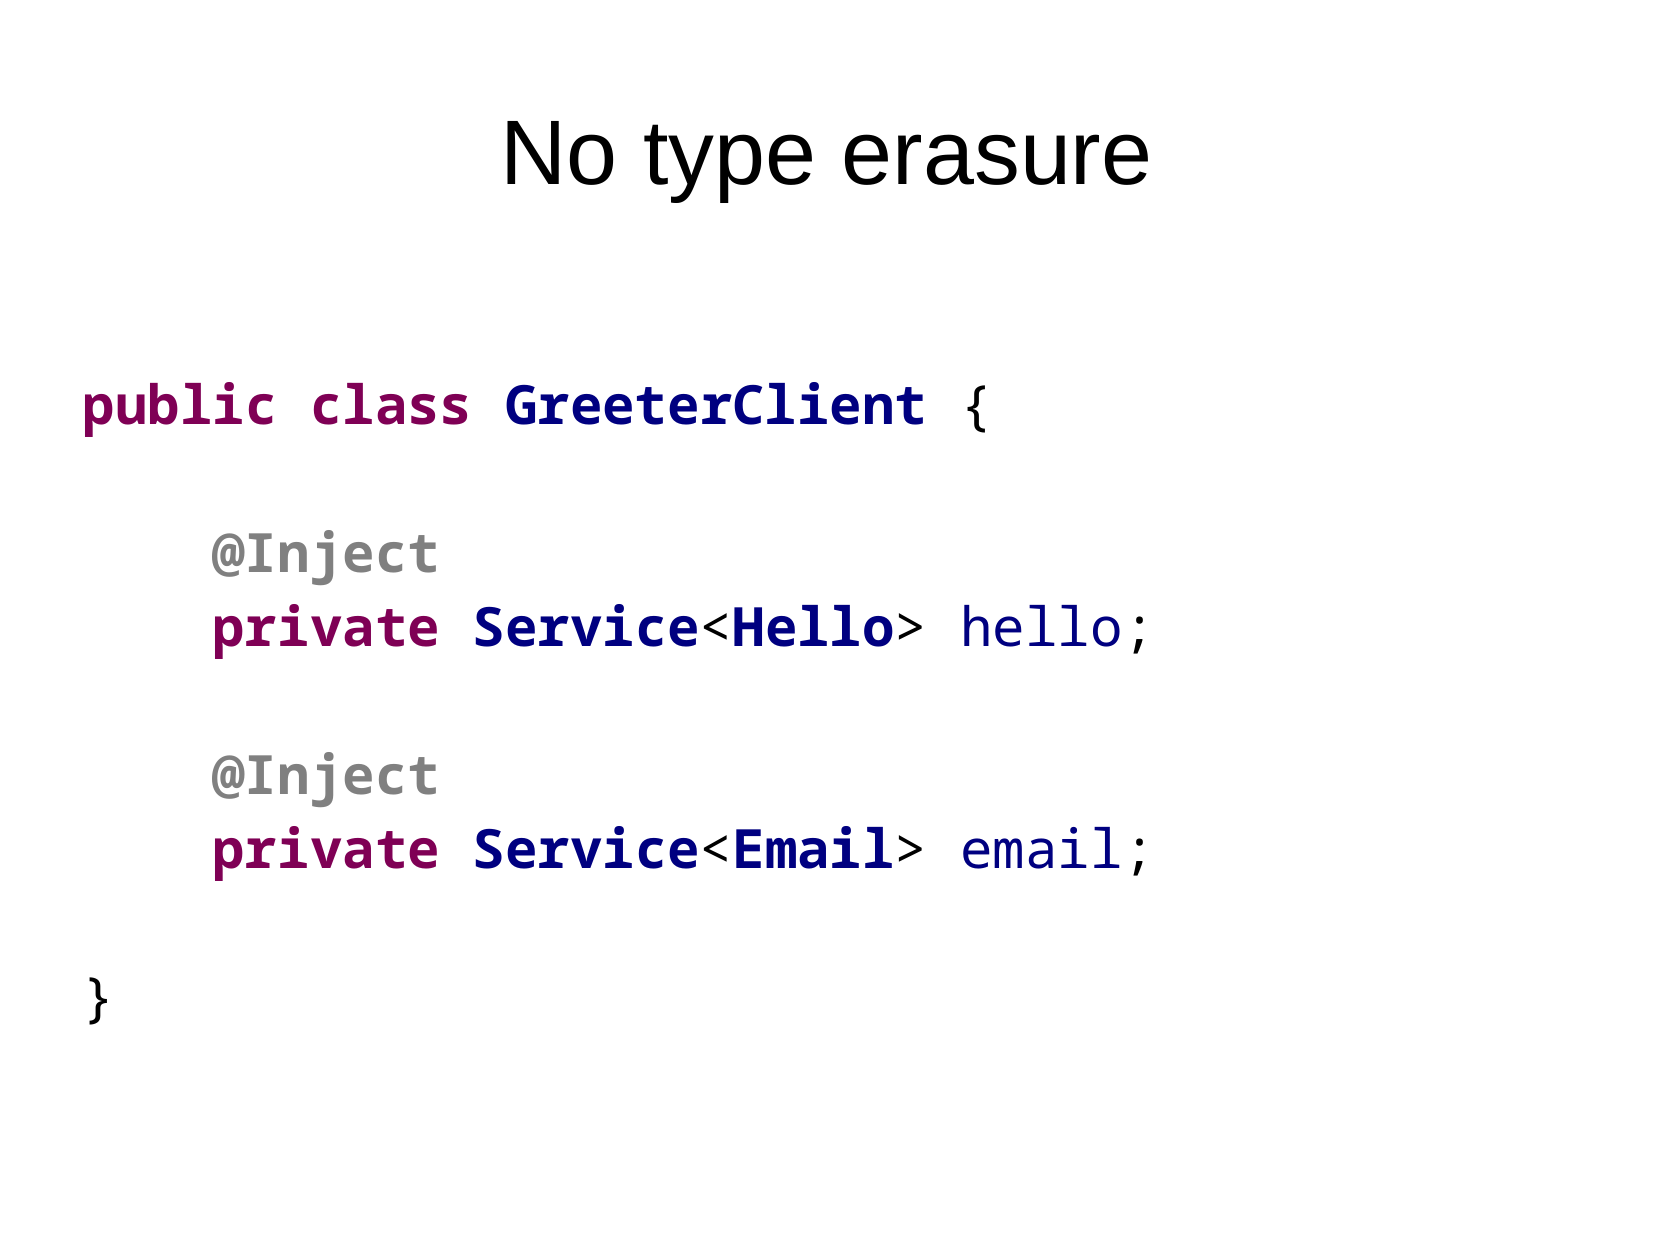

# No type erasure
public class GreeterClient {
 @Inject
 private Service<Hello> hello;
 @Inject
 private Service<Email> email;
}